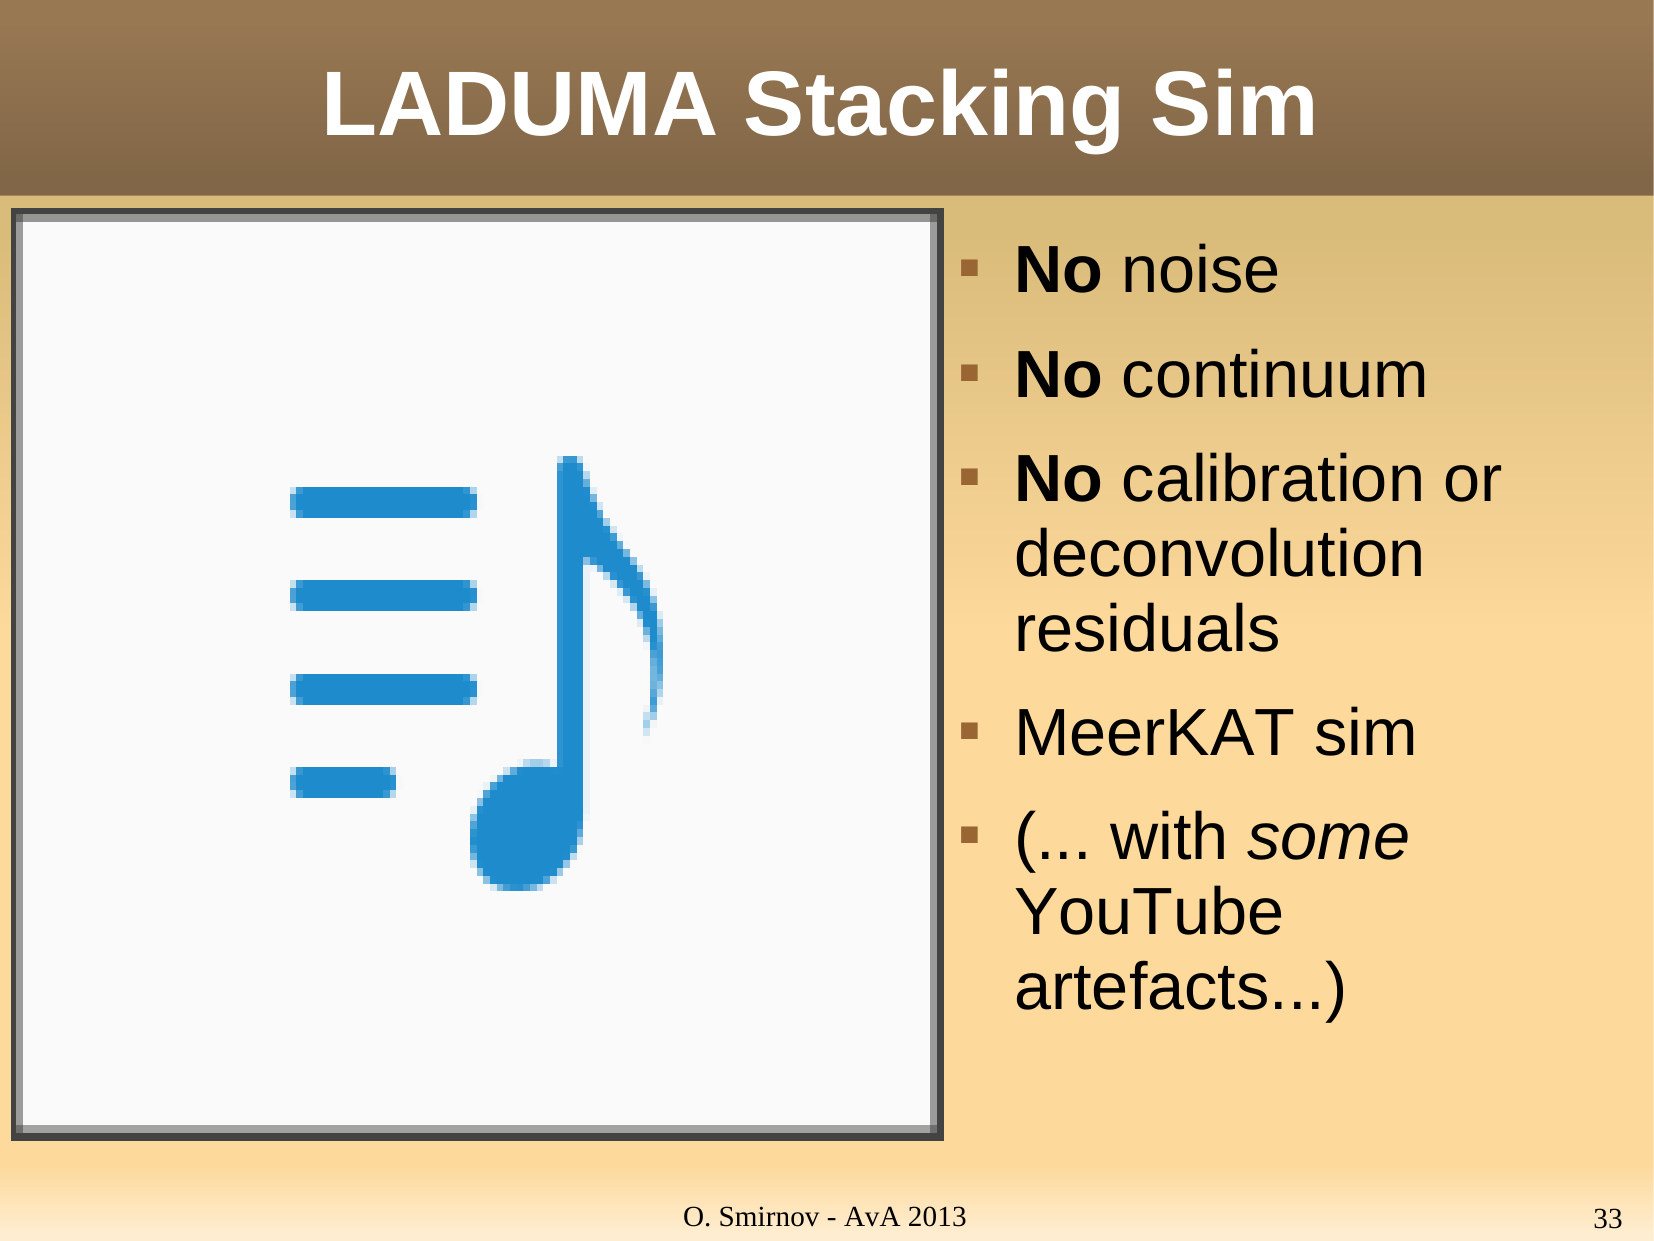

# LADUMA Stacking Sim
No noise
No continuum
No calibration or deconvolution residuals
MeerKAT sim
(... with some YouTube artefacts...)
O. Smirnov - AvA 2013
33